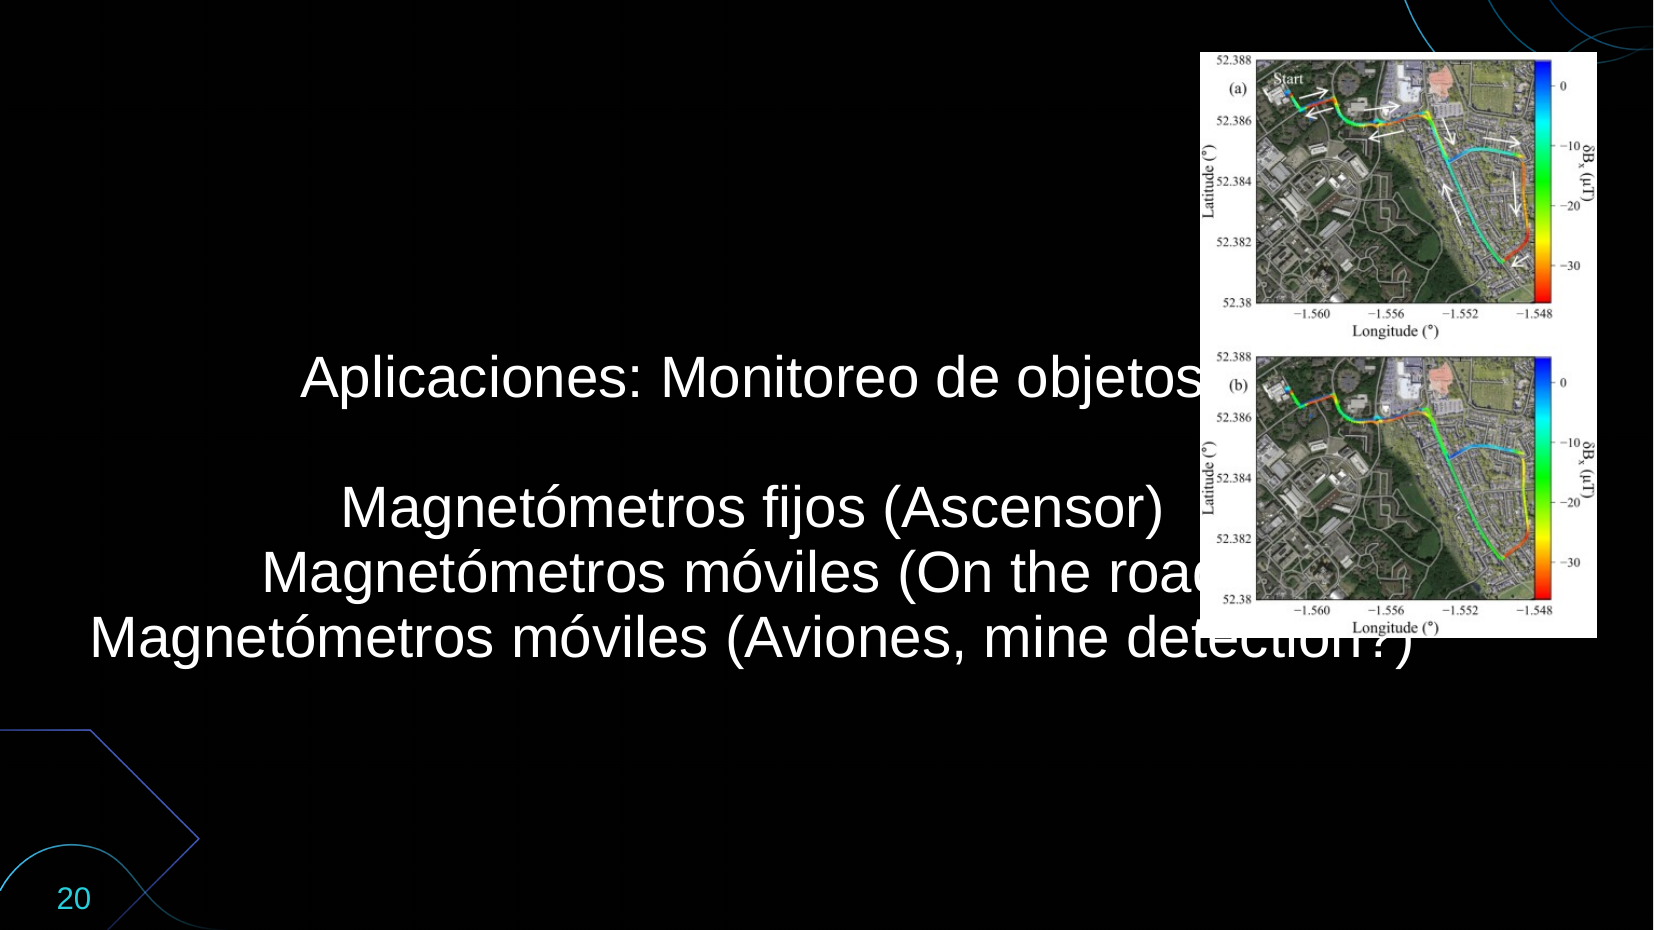

Aplicaciones: Monitoreo de objetos
Magnetómetros fijos (Ascensor)
Magnetómetros móviles (On the road)
Magnetómetros móviles (Aviones, mine detection?)